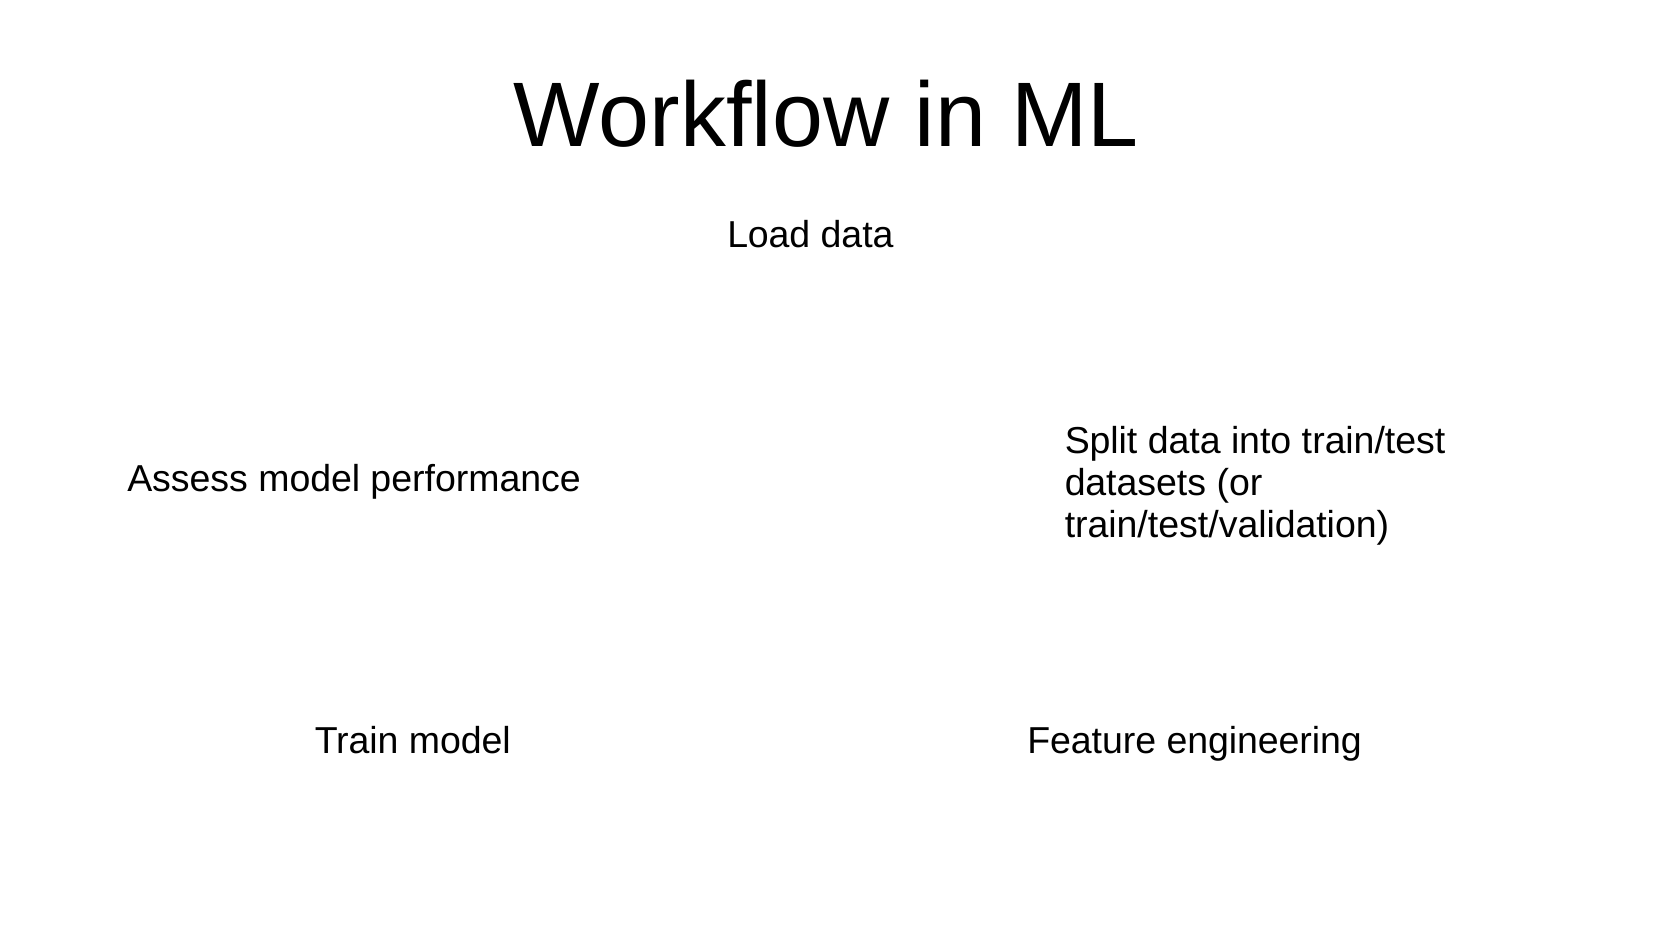

# Workflow in ML
Load data
Split data into train/test datasets (or train/test/validation)
Assess model performance
Train model
Feature engineering